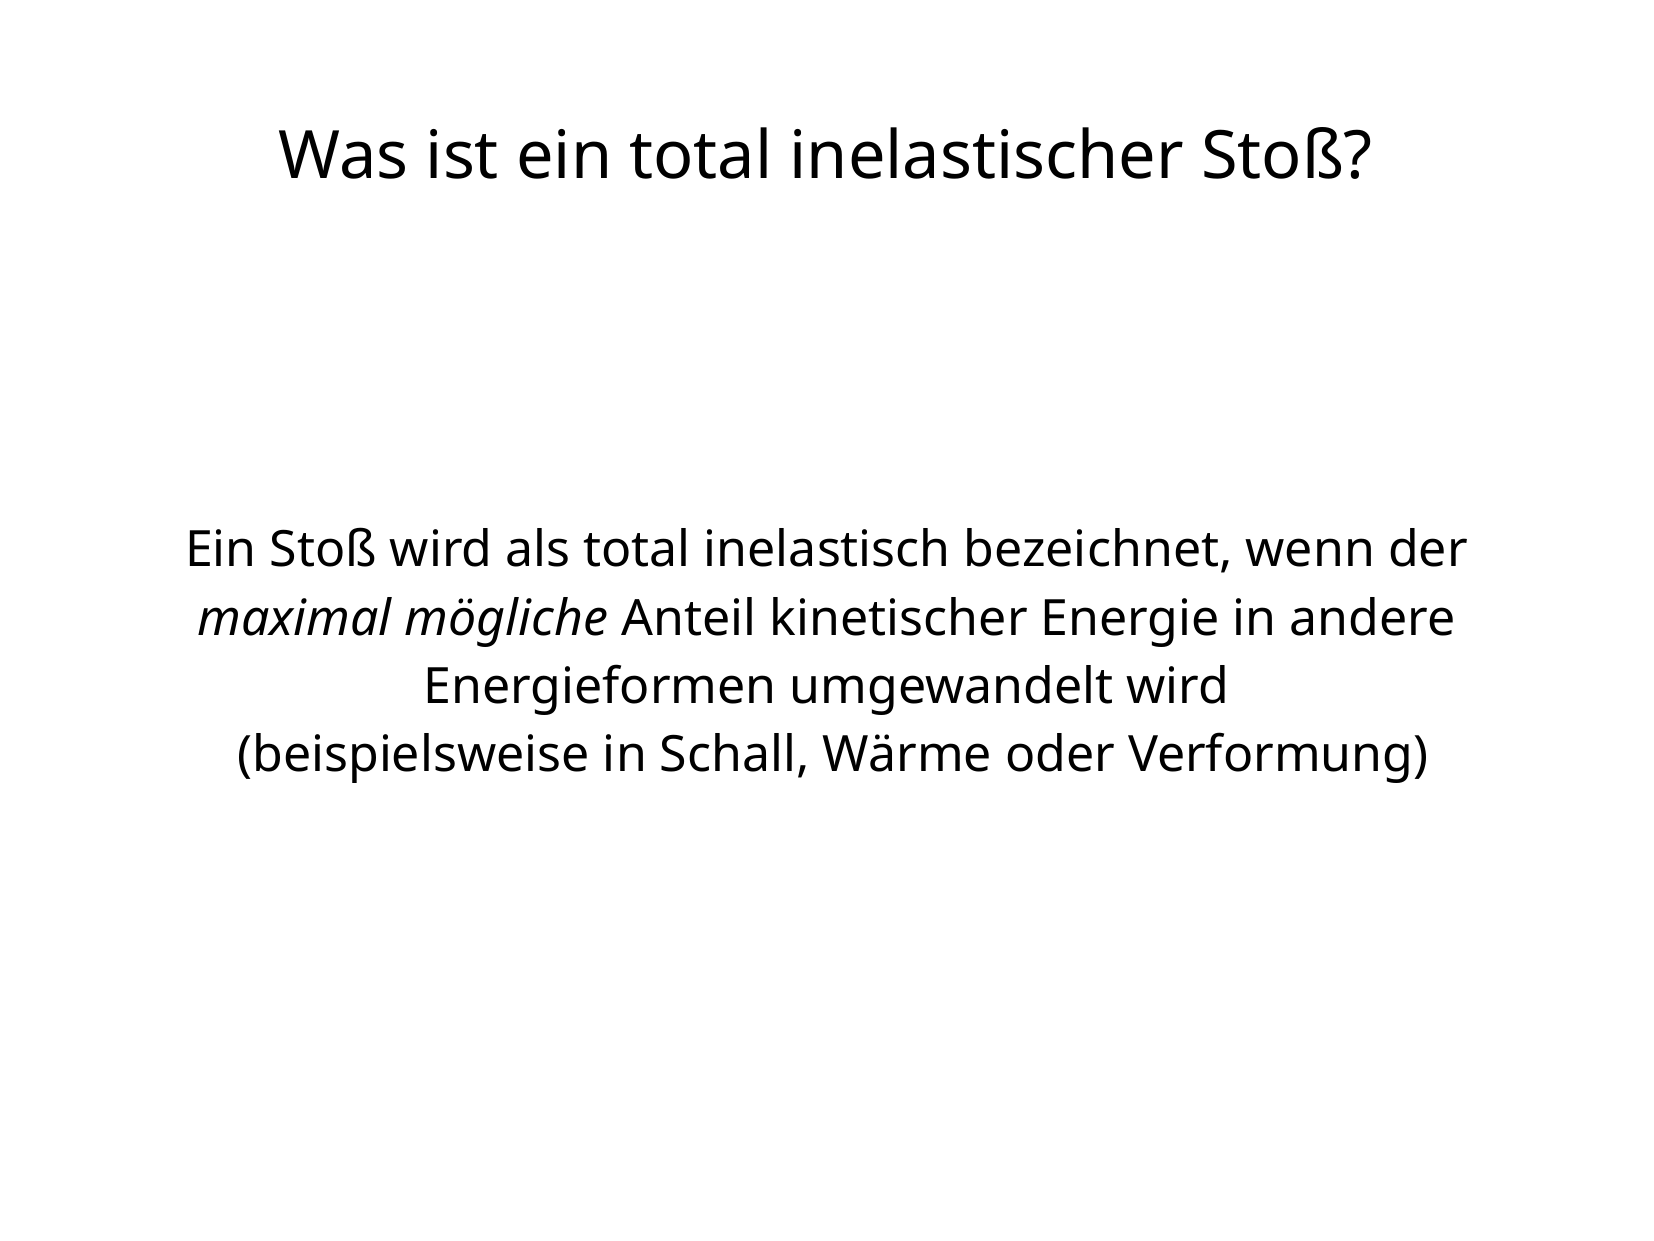

# Was ist ein total inelastischer Stoß?
Ein Stoß wird als total inelastisch bezeichnet, wenn der maximal mögliche Anteil kinetischer Energie in andere Energieformen umgewandelt wird
 (beispielsweise in Schall, Wärme oder Verformung)